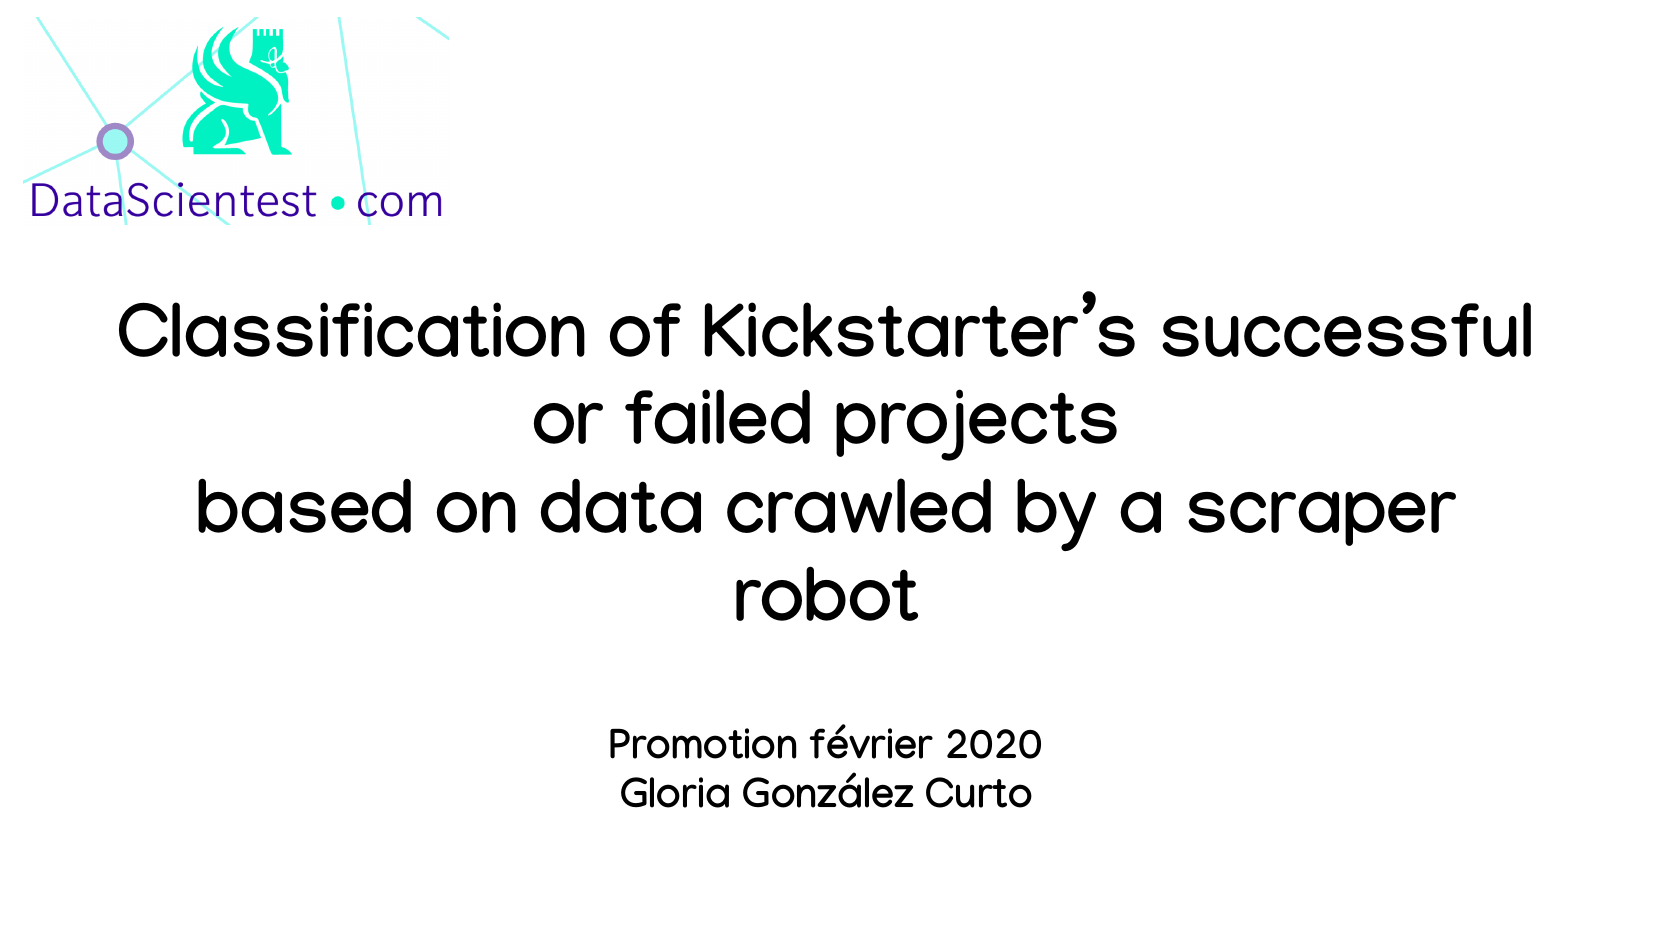

Classification of Kickstarter’s successful or failed projects
based on data crawled by a scraper robot
Promotion février 2020
Gloria González Curto